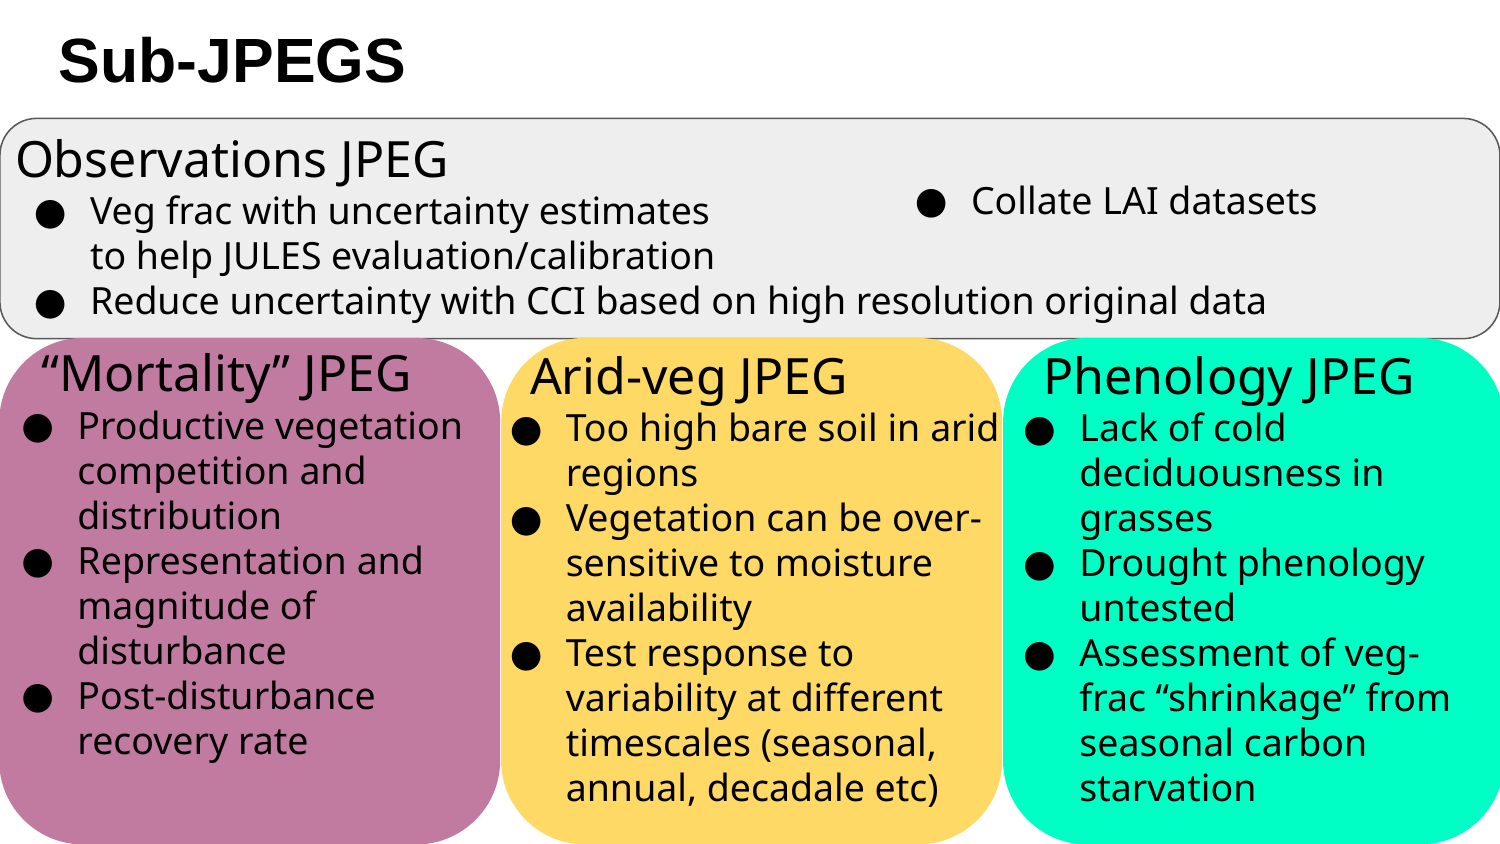

Sub-JPEGS
Collate LAI datasets
Observations JPEG
Veg frac with uncertainty estimates
to help JULES evaluation/calibration
Reduce uncertainty with CCI based on high resolution original data
#
 “Mortality” JPEG
Productive vegetation competition and distribution
Representation and magnitude of disturbance
Post-disturbance recovery rate
 Arid-veg JPEG
Too high bare soil in arid regions
Vegetation can be over-sensitive to moisture availability
Test response to variability at different timescales (seasonal, annual, decadale etc)
 Phenology JPEG
Lack of cold deciduousness in grasses
Drought phenology untested
Assessment of veg-frac “shrinkage” from seasonal carbon starvation